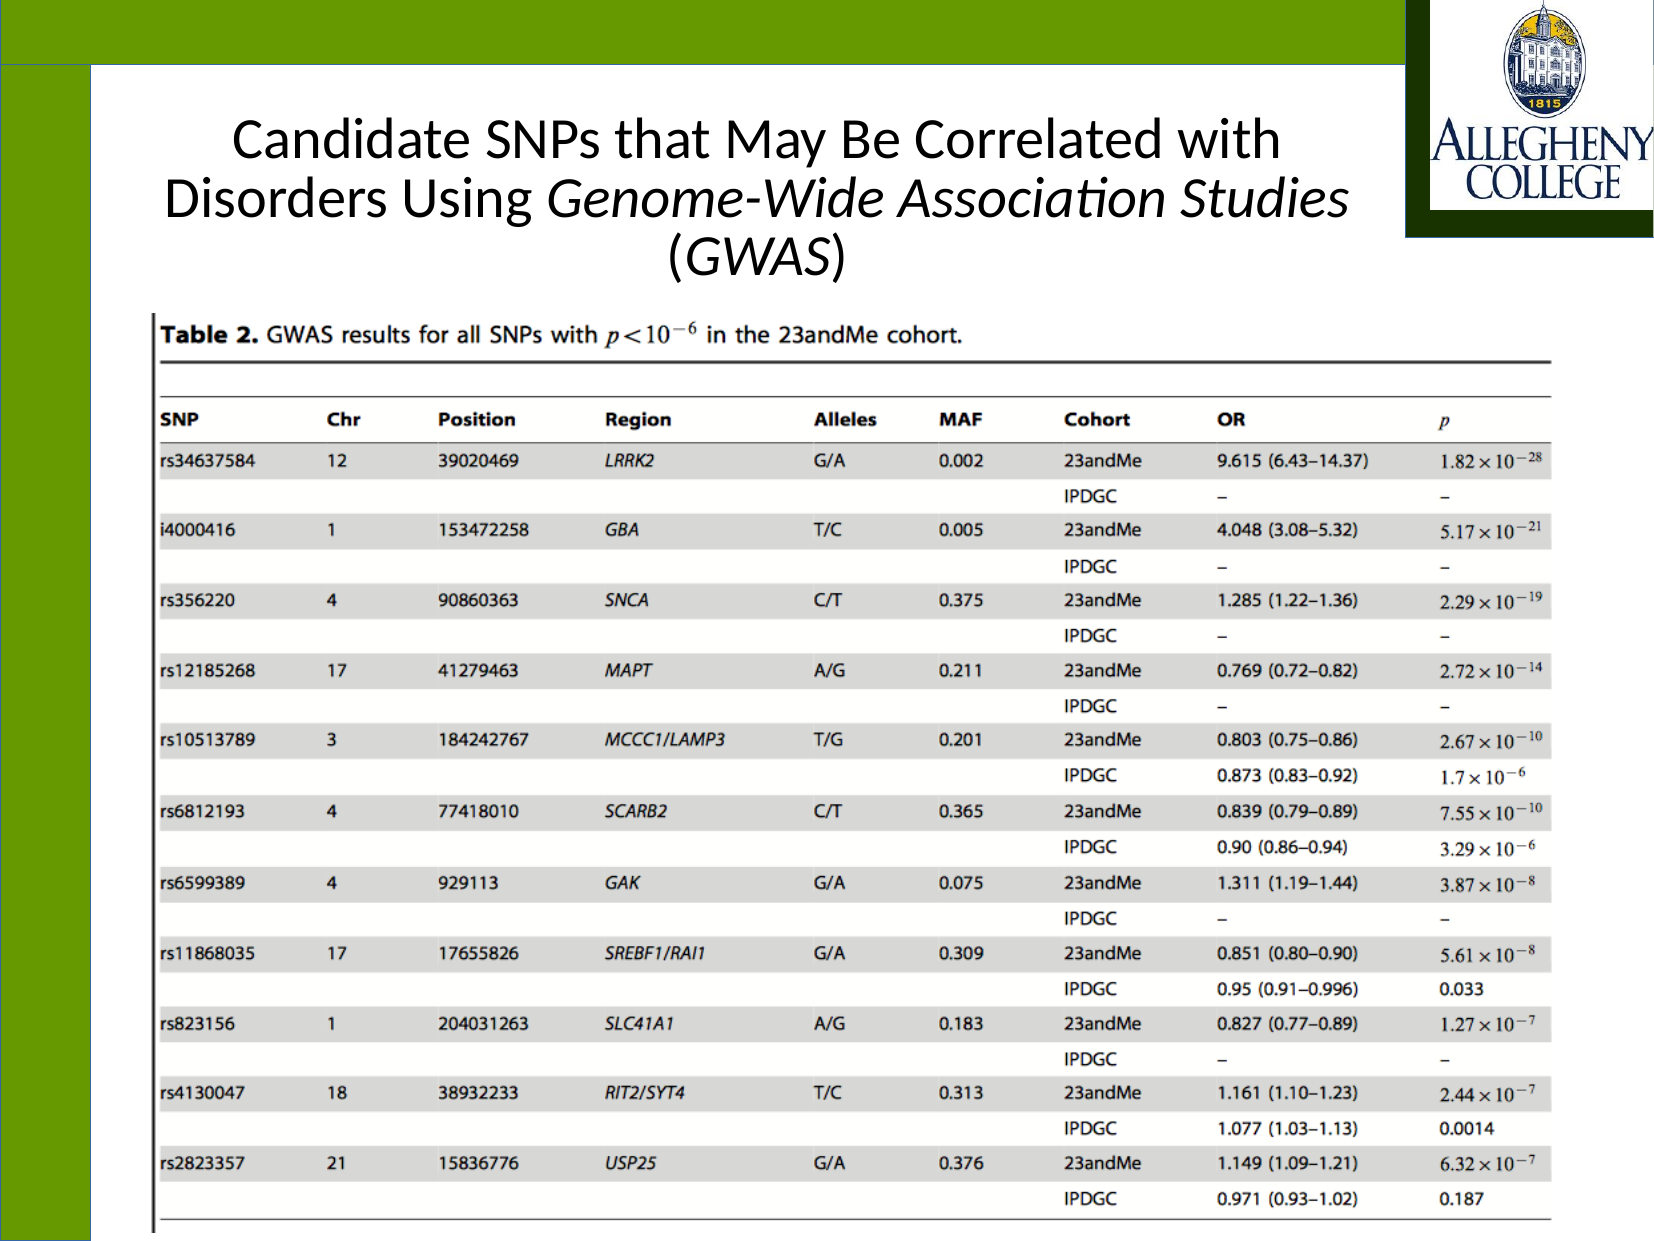

# Candidate SNPs that May Be Correlated with Disorders Using Genome-Wide Association Studies (GWAS)